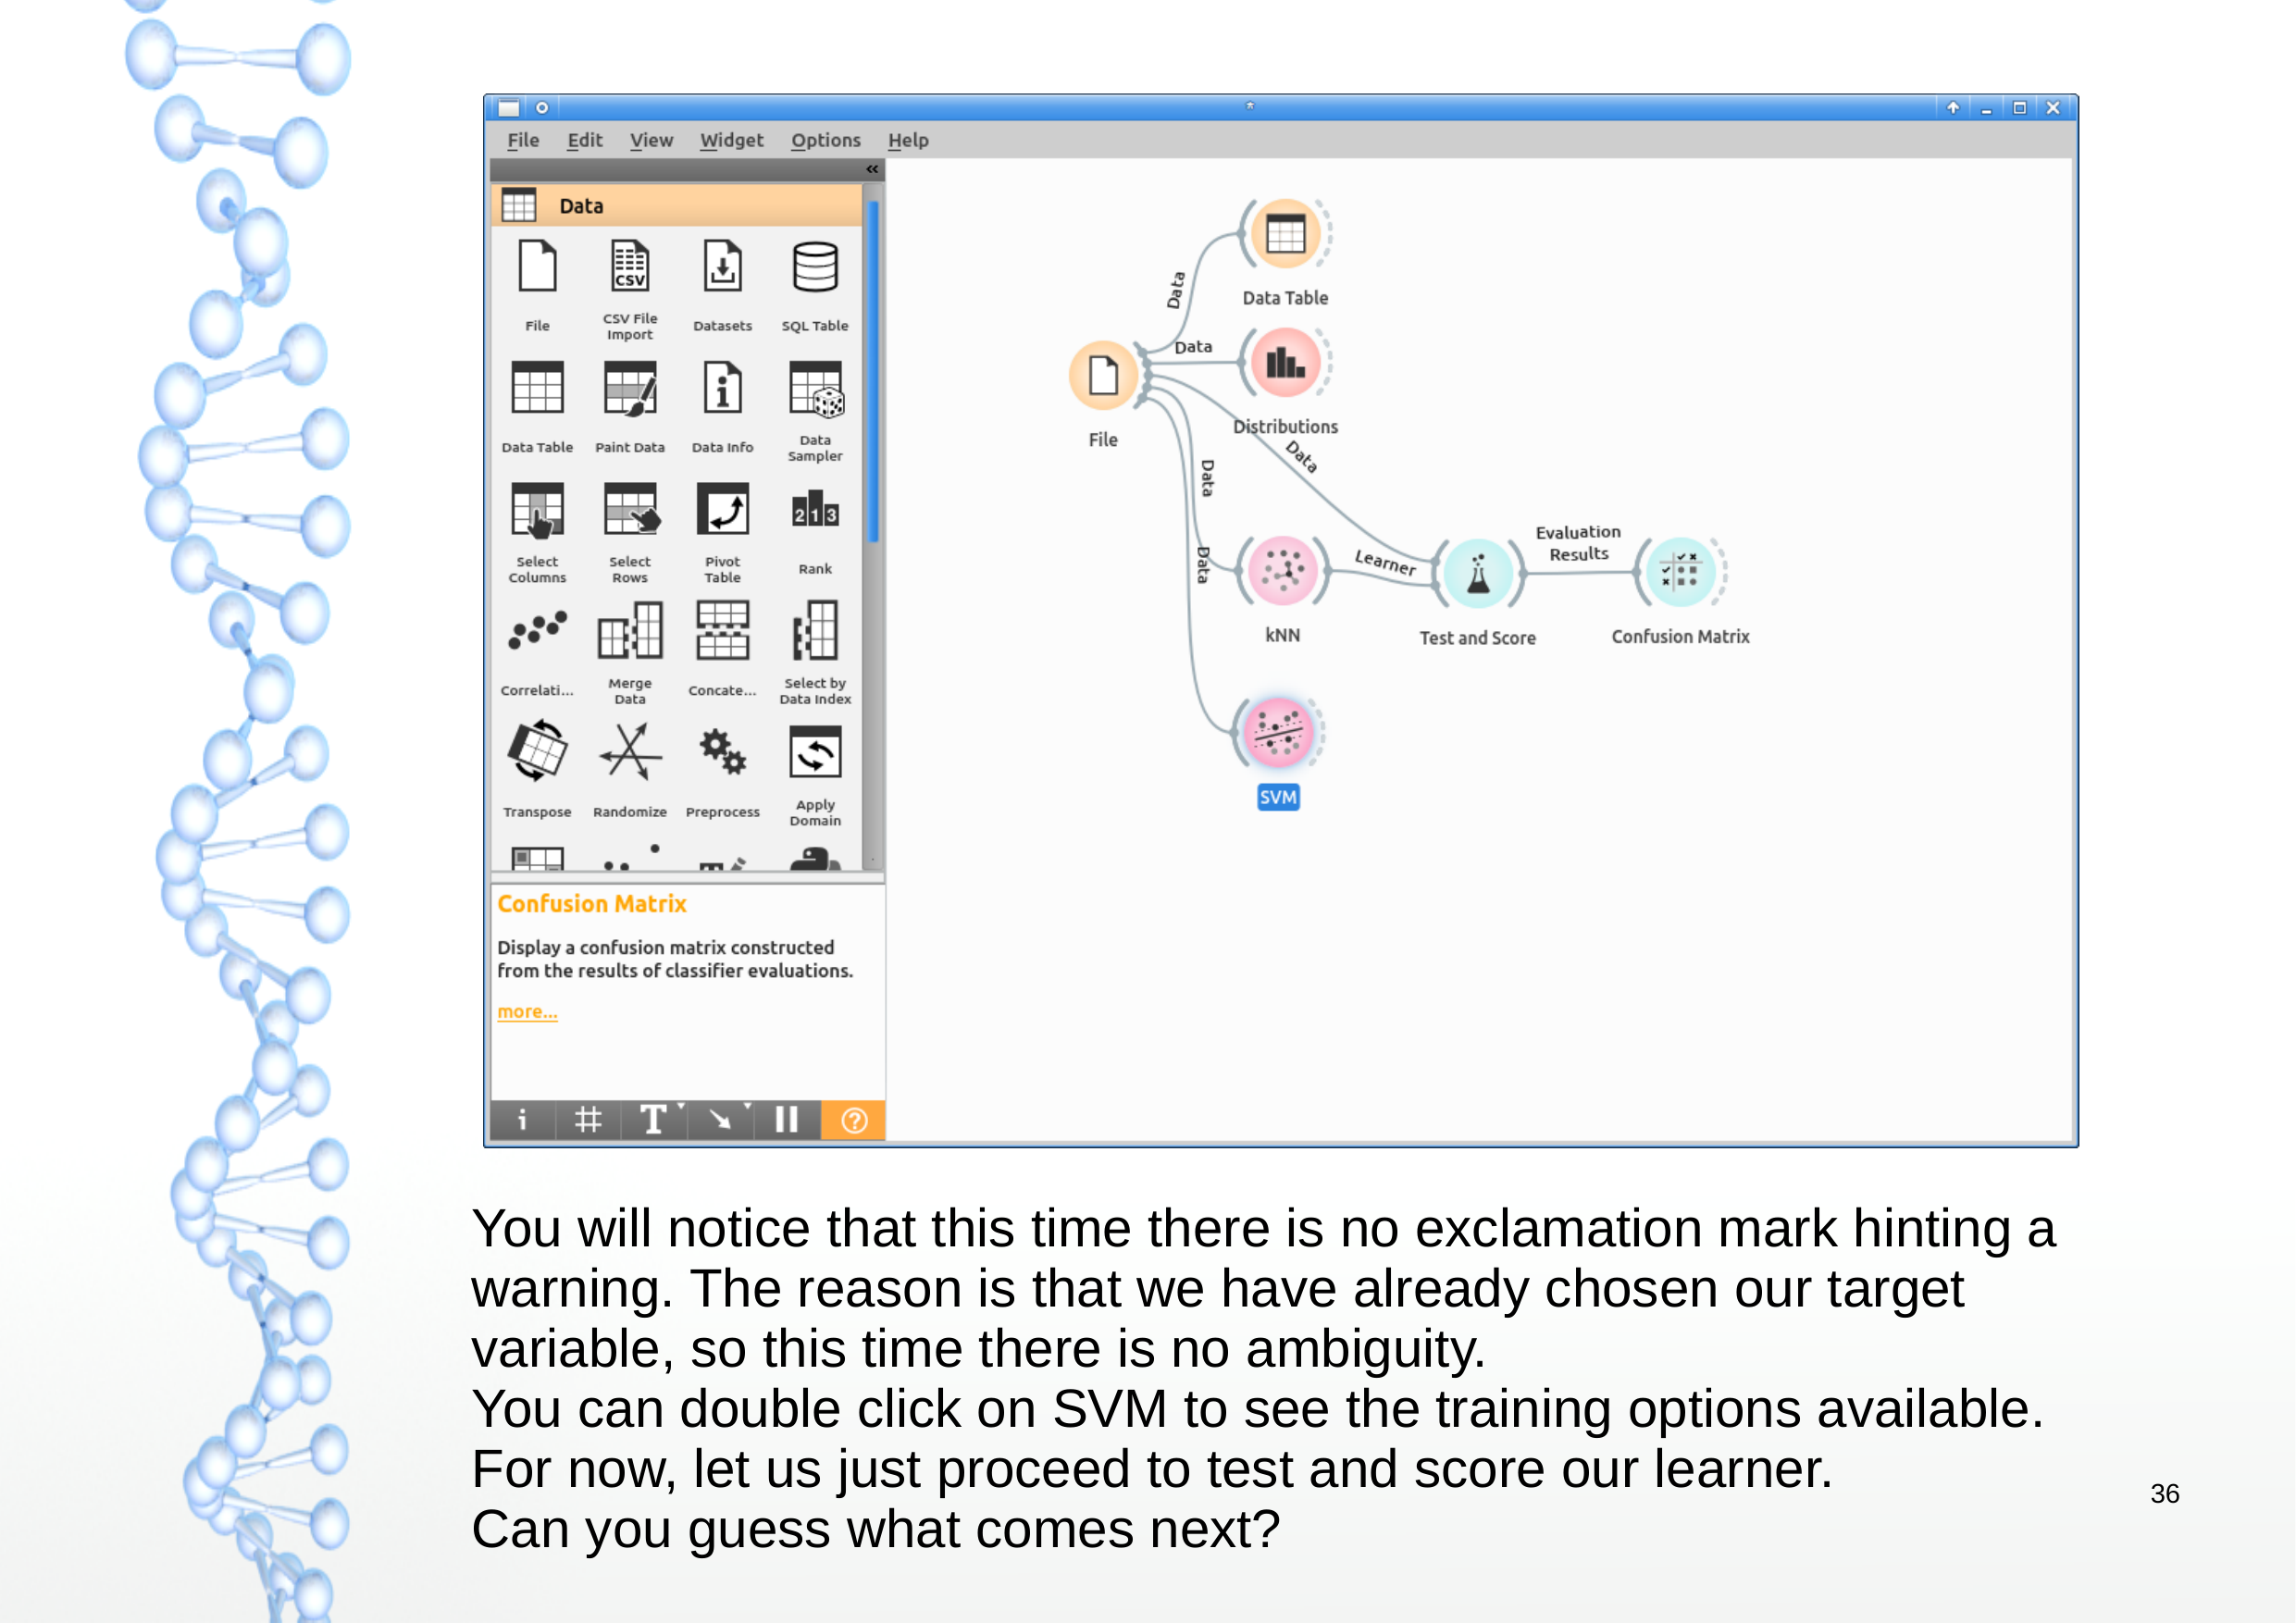

You will notice that this time there is no exclamation mark hinting a warning. The reason is that we have already chosen our target variable, so this time there is no ambiguity.
You can double click on SVM to see the training options available.
For now, let us just proceed to test and score our learner.
Can you guess what comes next?
36